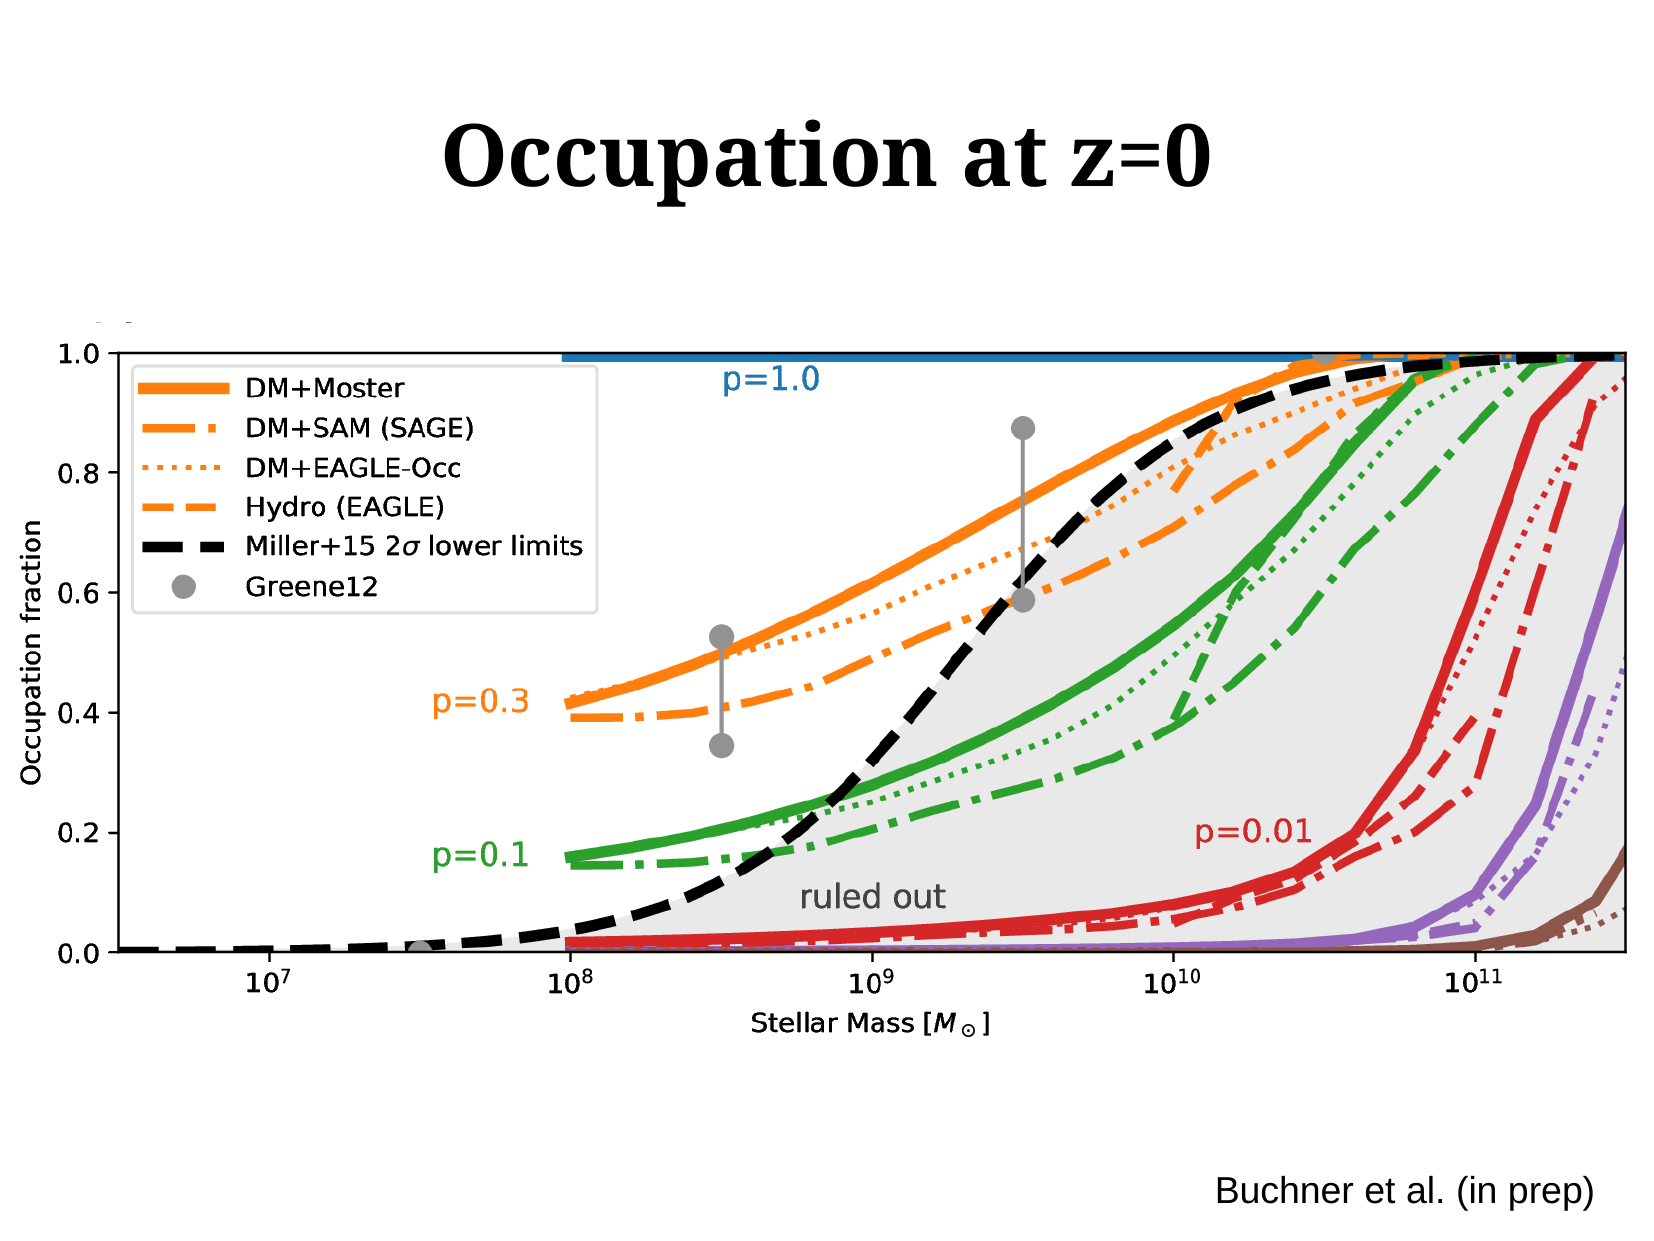

# Occupation at z=0
Buchner et al. (in prep)